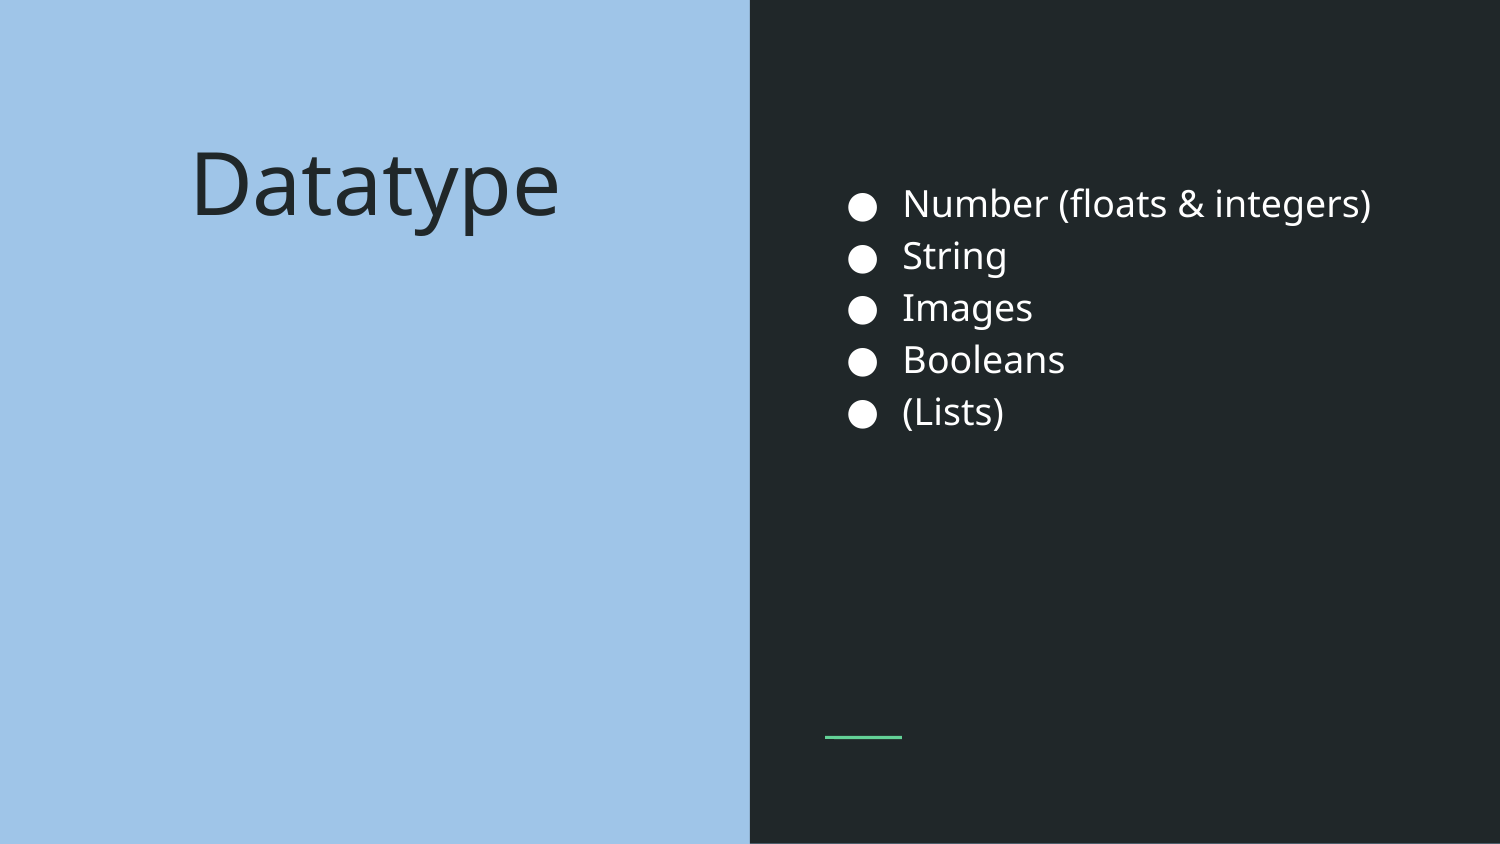

# Datatype
Number (floats & integers)
String
Images
Booleans
(Lists)